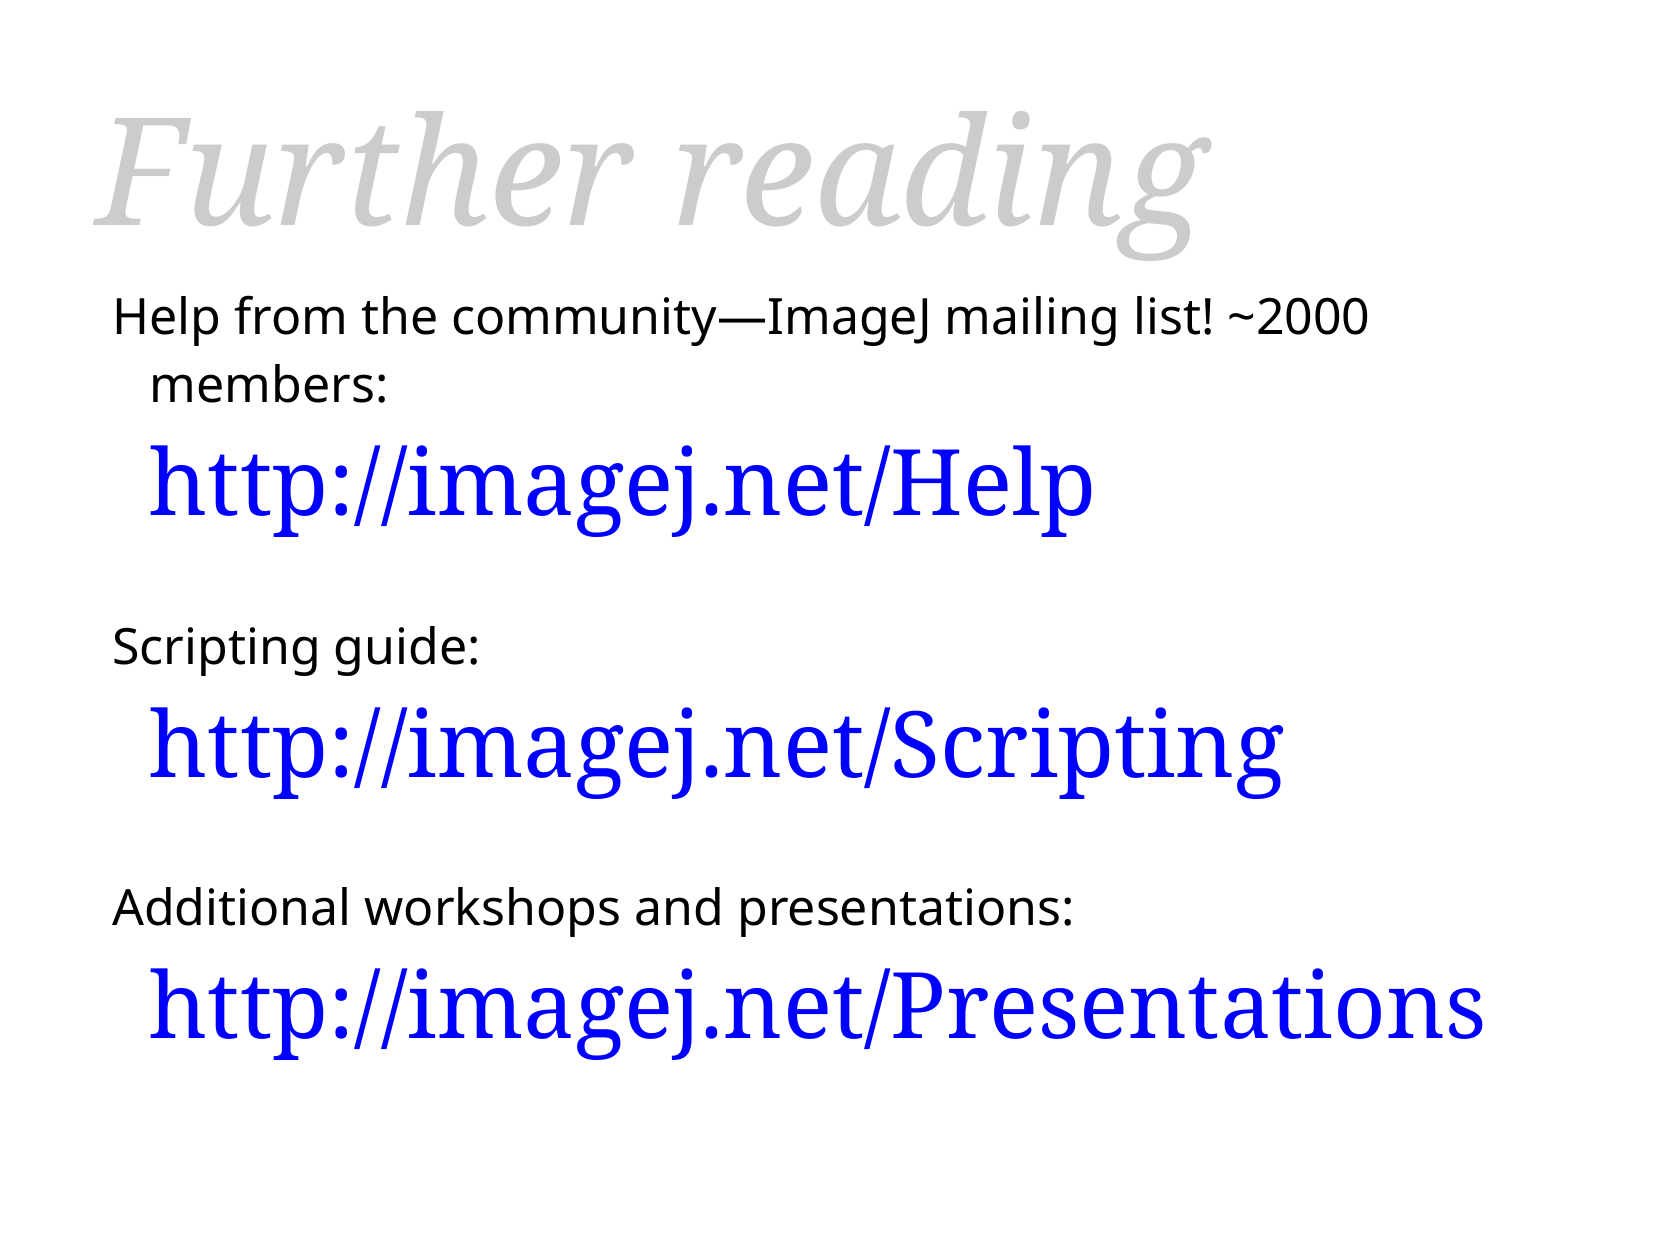

Further reading
Help from the community—ImageJ mailing list! ~2000 members:
http://imagej.net/Help
Scripting guide:
http://imagej.net/Scripting
Additional workshops and presentations:
http://imagej.net/Presentations